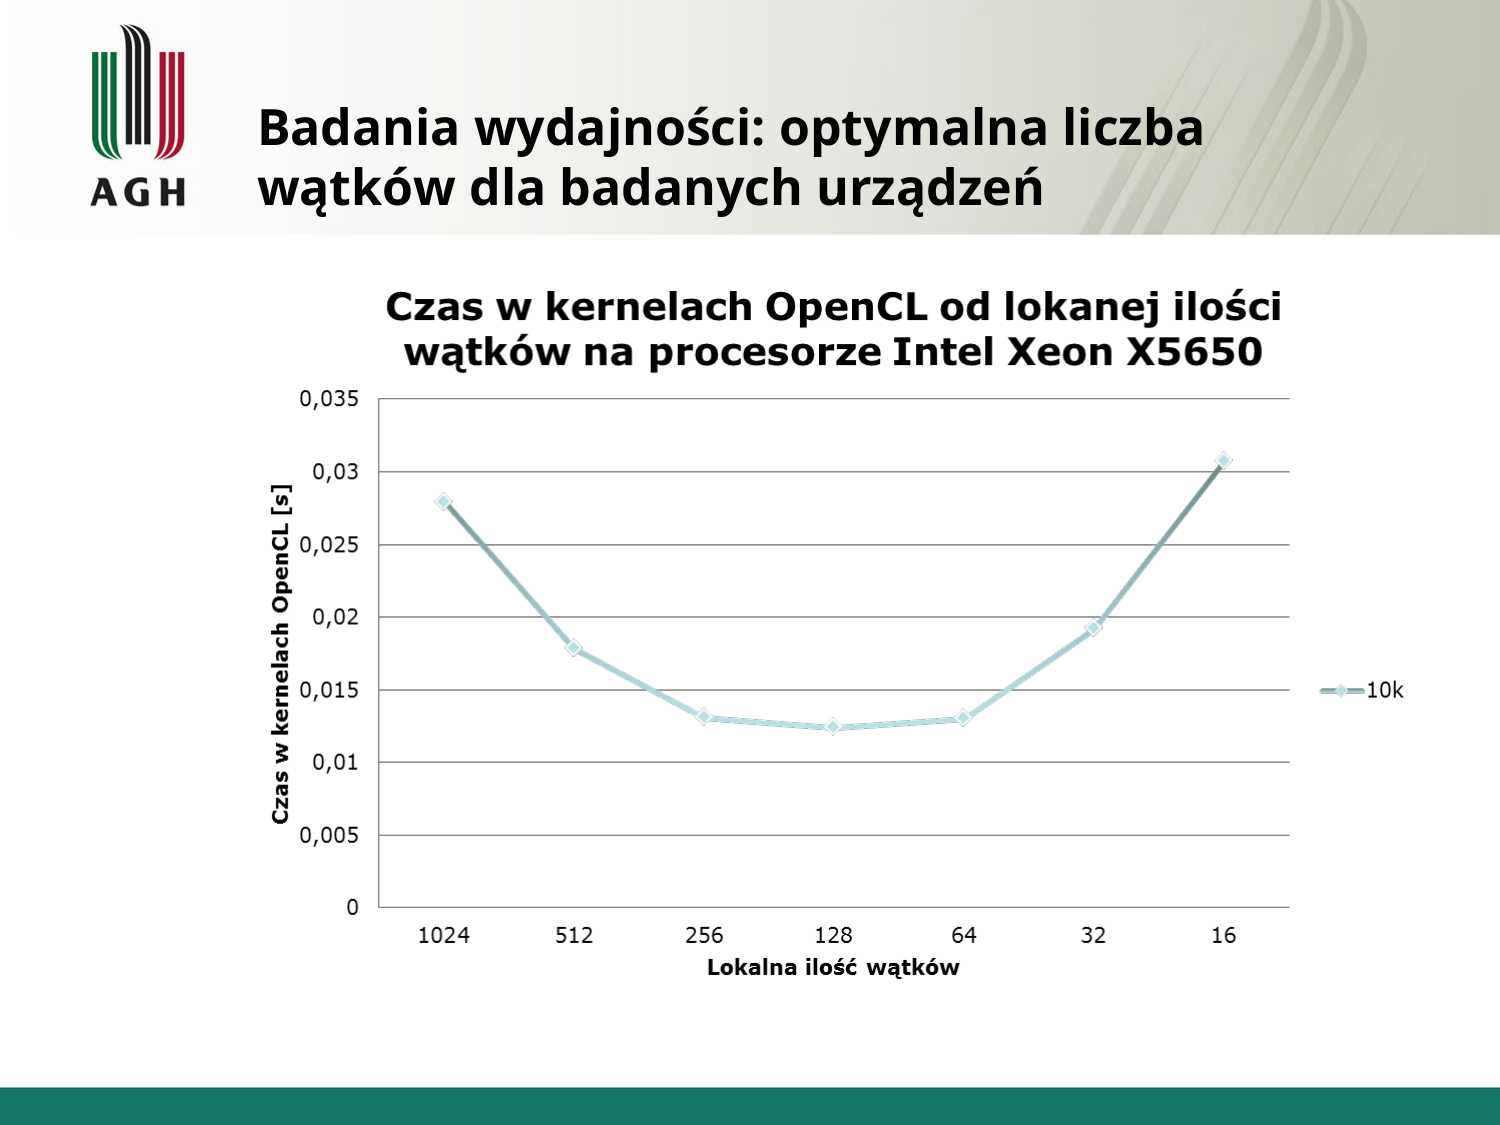

# Badania wydajności: optymalna liczba wątków dla badanych urządzeń